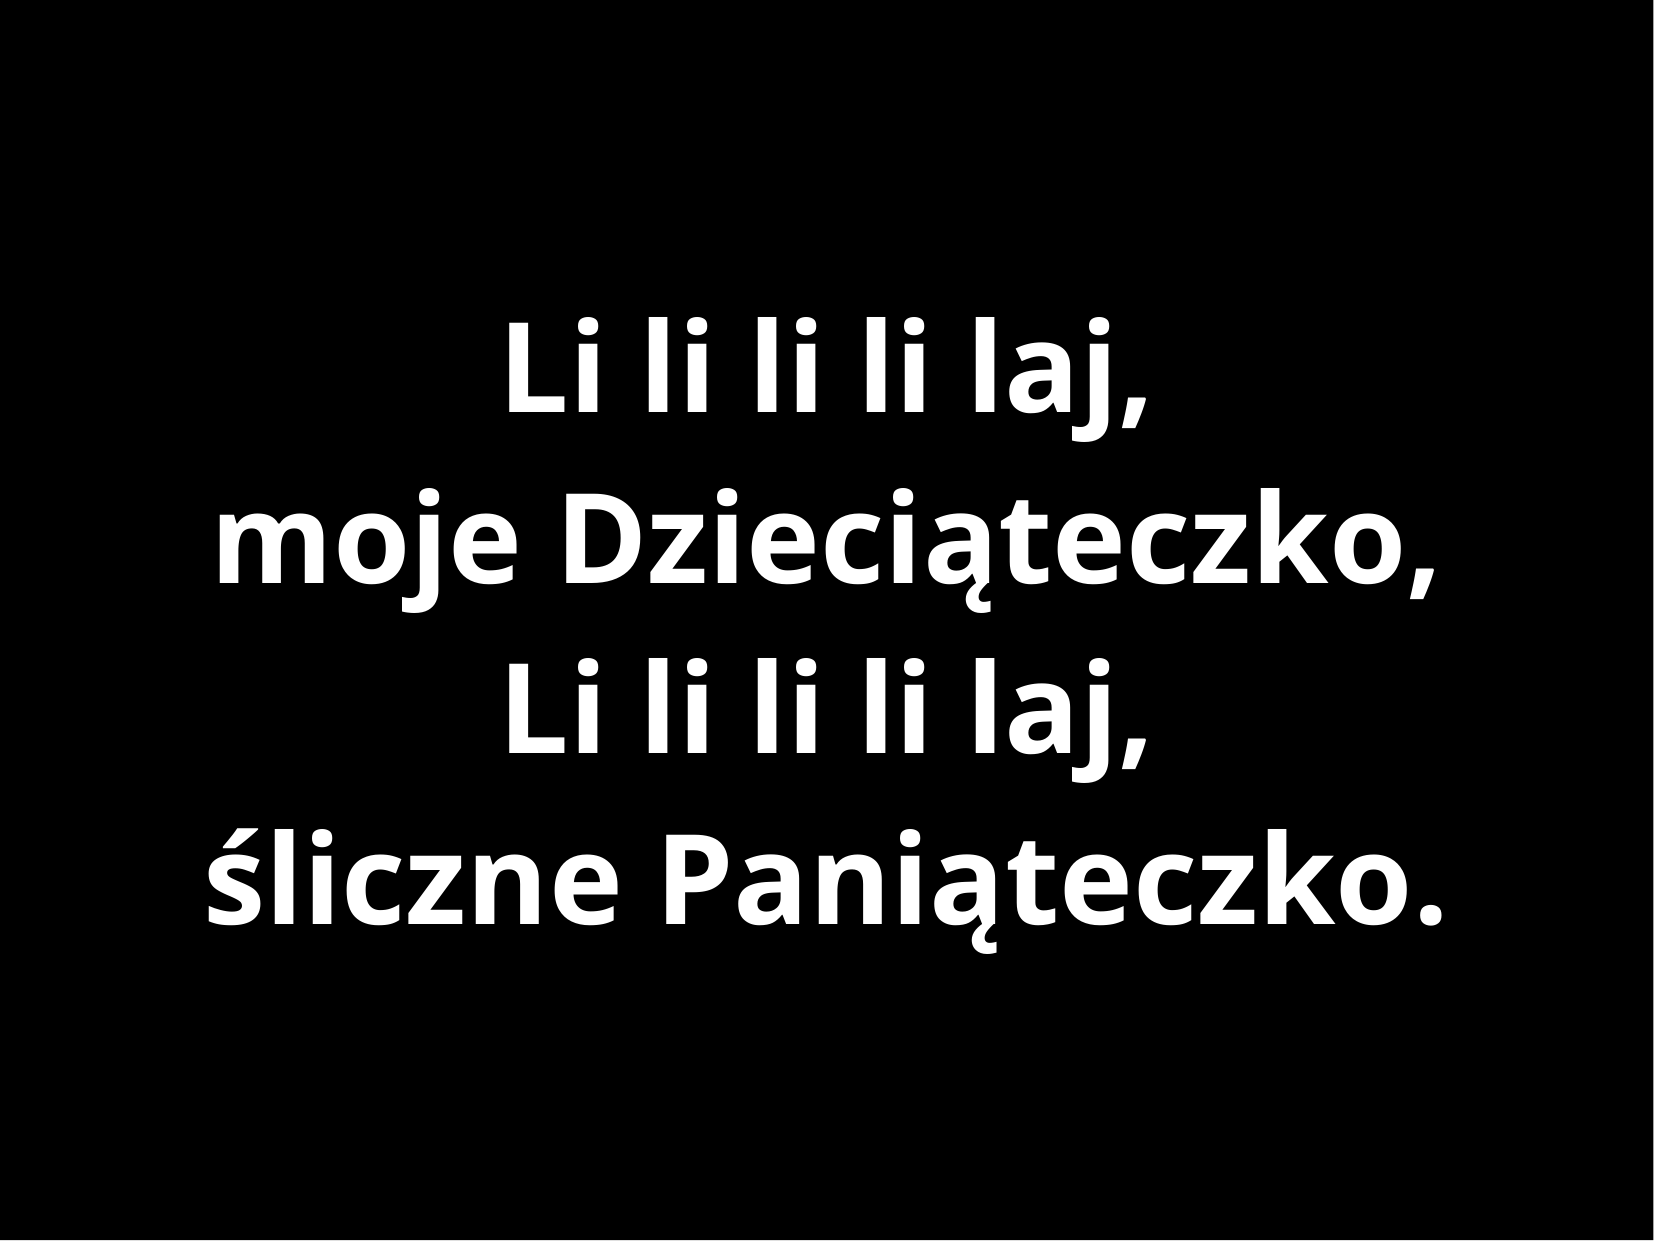

# Li li li li laj, moje Dzieciąteczko, Li li li li laj, śliczne Paniąteczko.